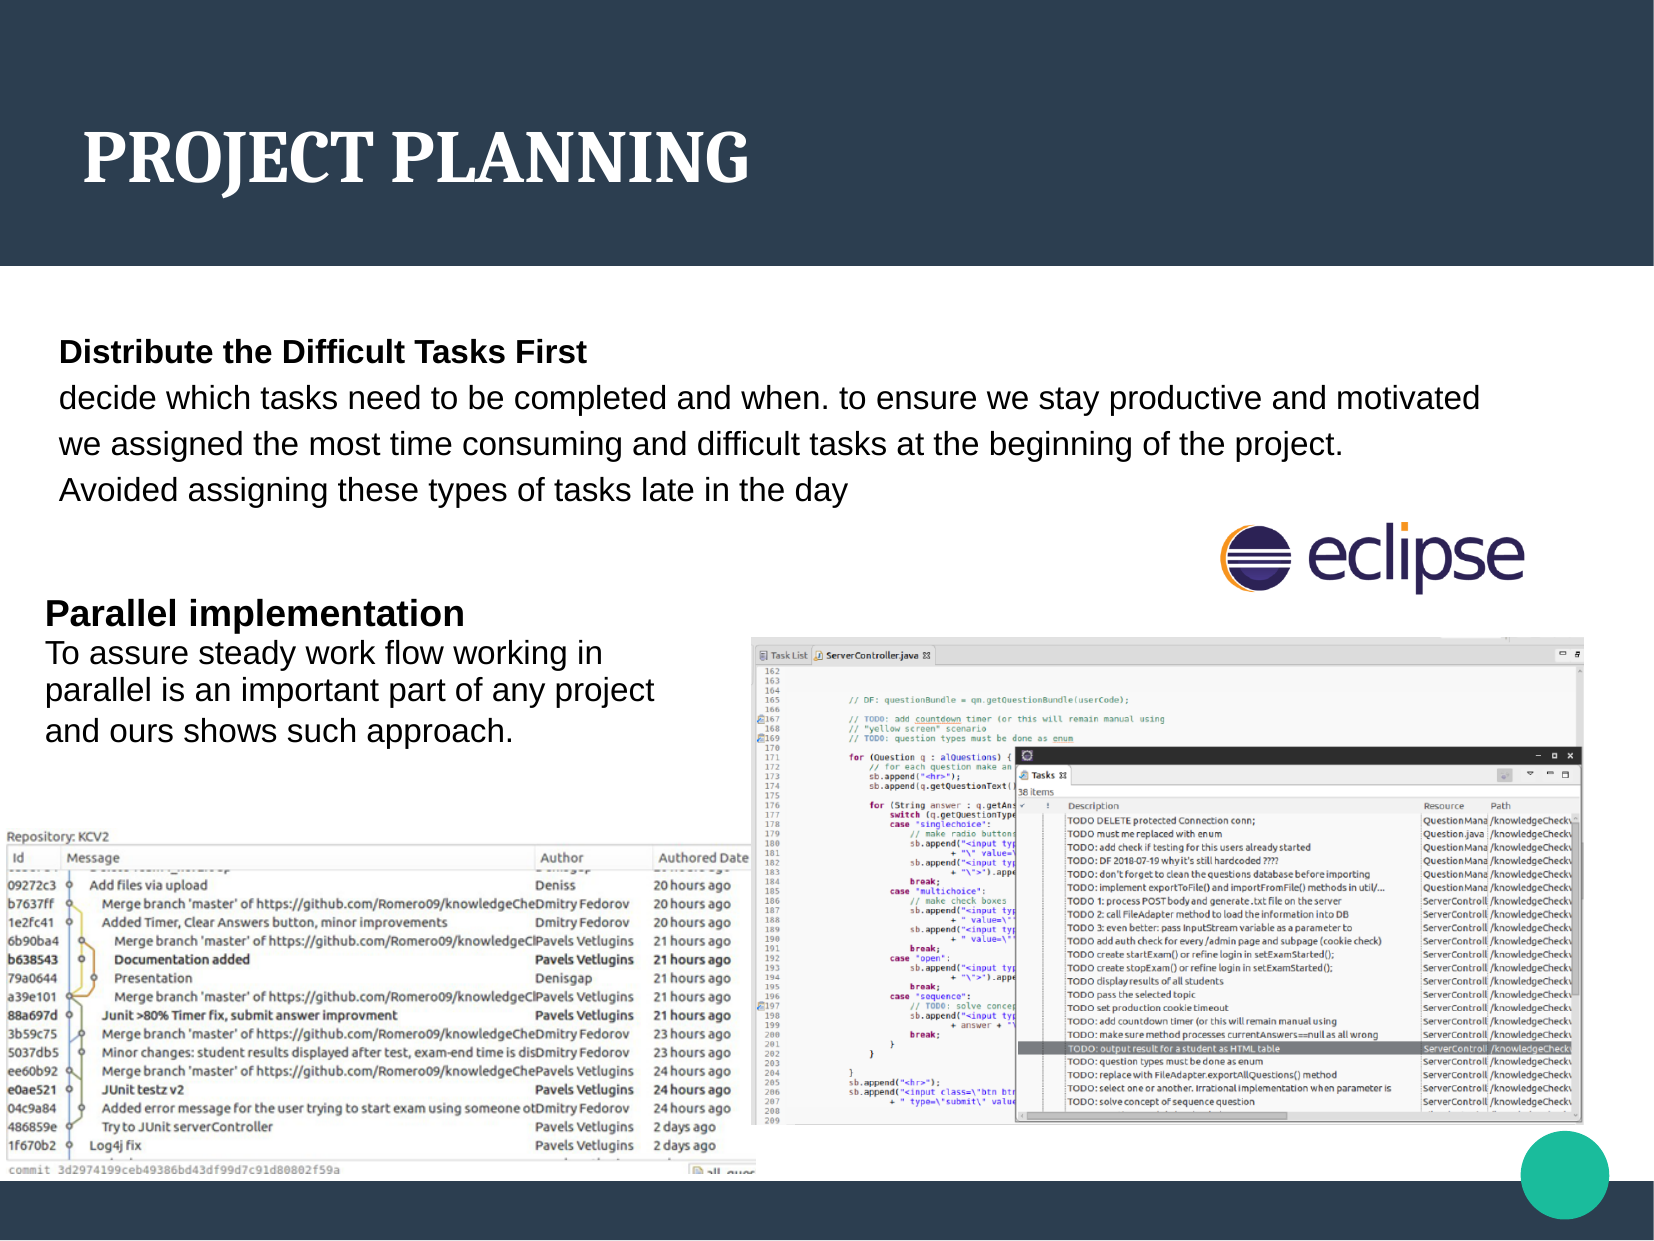

# PROJECT PLANNING
Distribute the Difficult Tasks First
decide which tasks need to be completed and when. to ensure we stay productive and motivated
we assigned the most time consuming and difficult tasks at the beginning of the project.
Avoided assigning these types of tasks late in the day
Parallel implementation
To assure steady work flow working in parallel is an important part of any project and ours shows such approach.